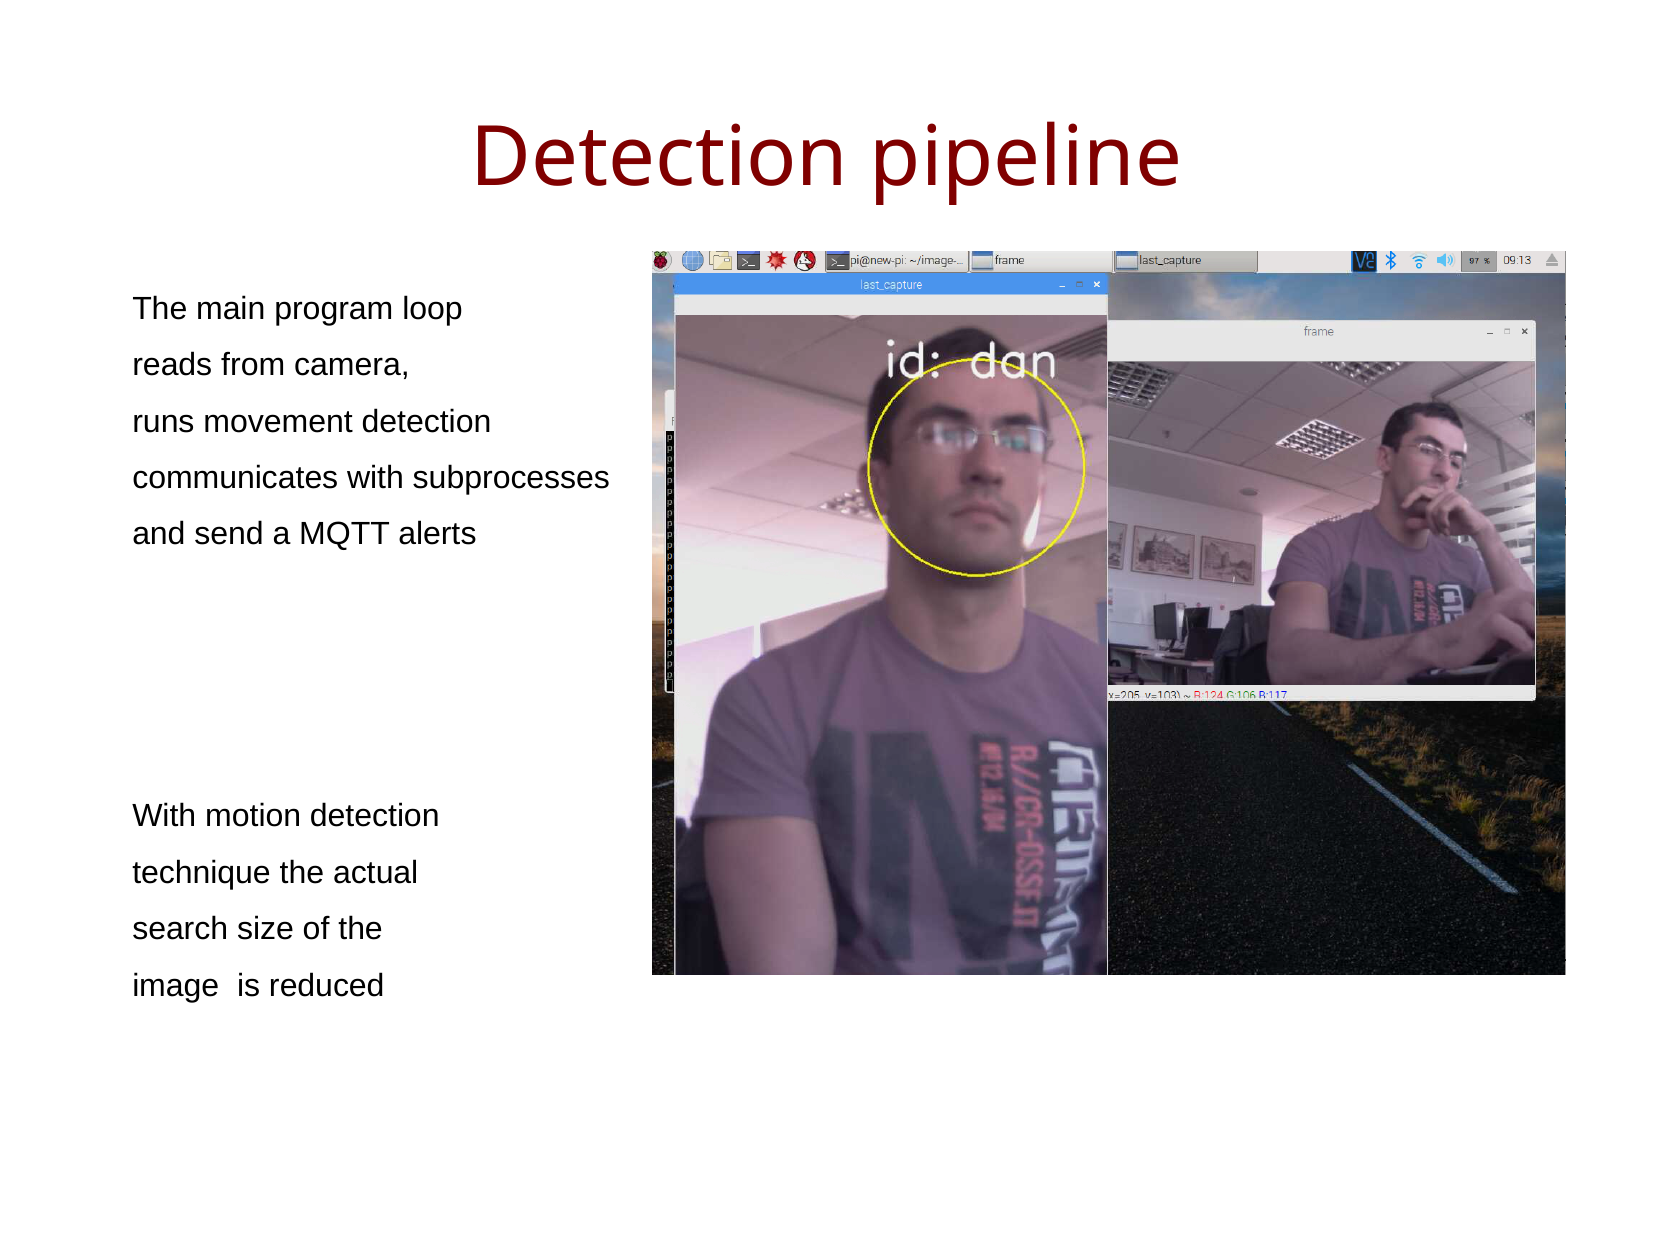

# Detection pipeline
The main program loop
reads from camera,
runs movement detection
communicates with subprocesses
and send a MQTT alerts
With motion detection
technique the actual
search size of the
image is reduced